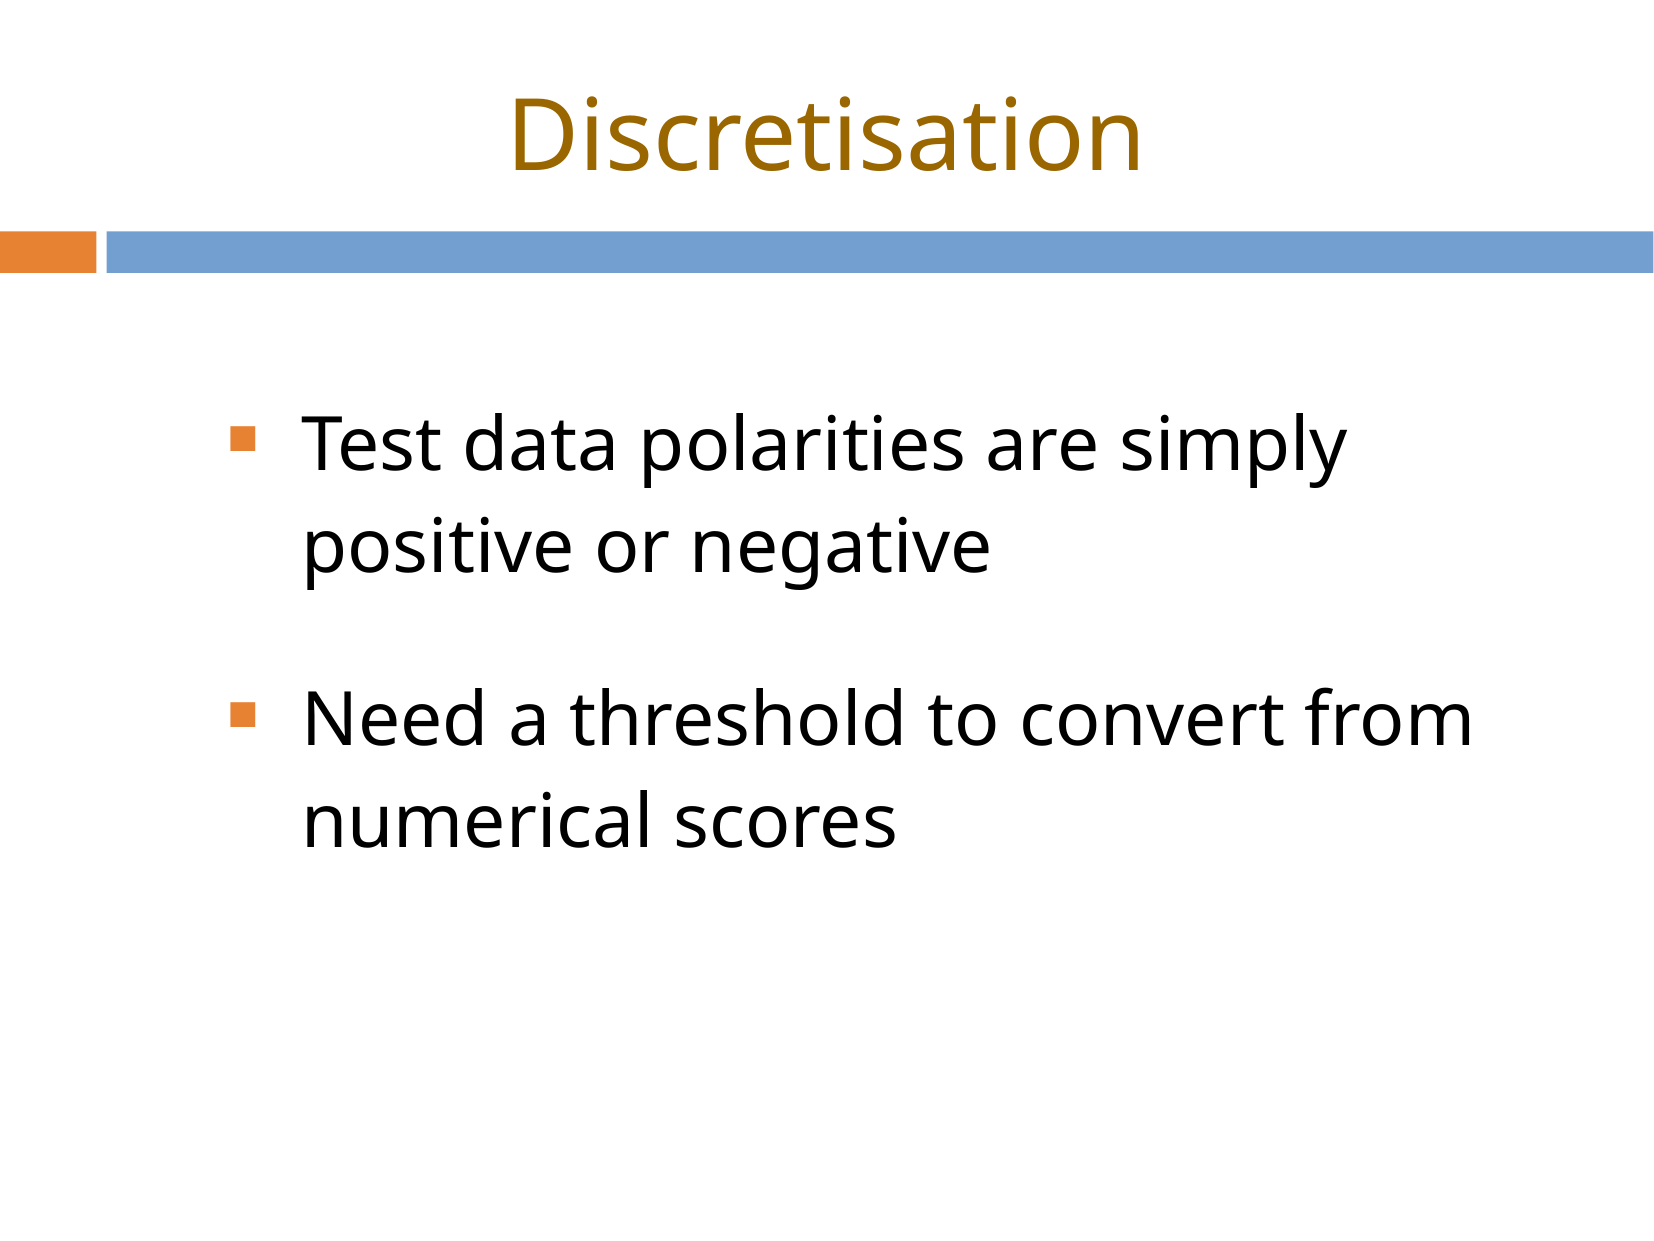

# Discretisation
Test data polarities are simply positive or negative
Need a threshold to convert from numerical scores